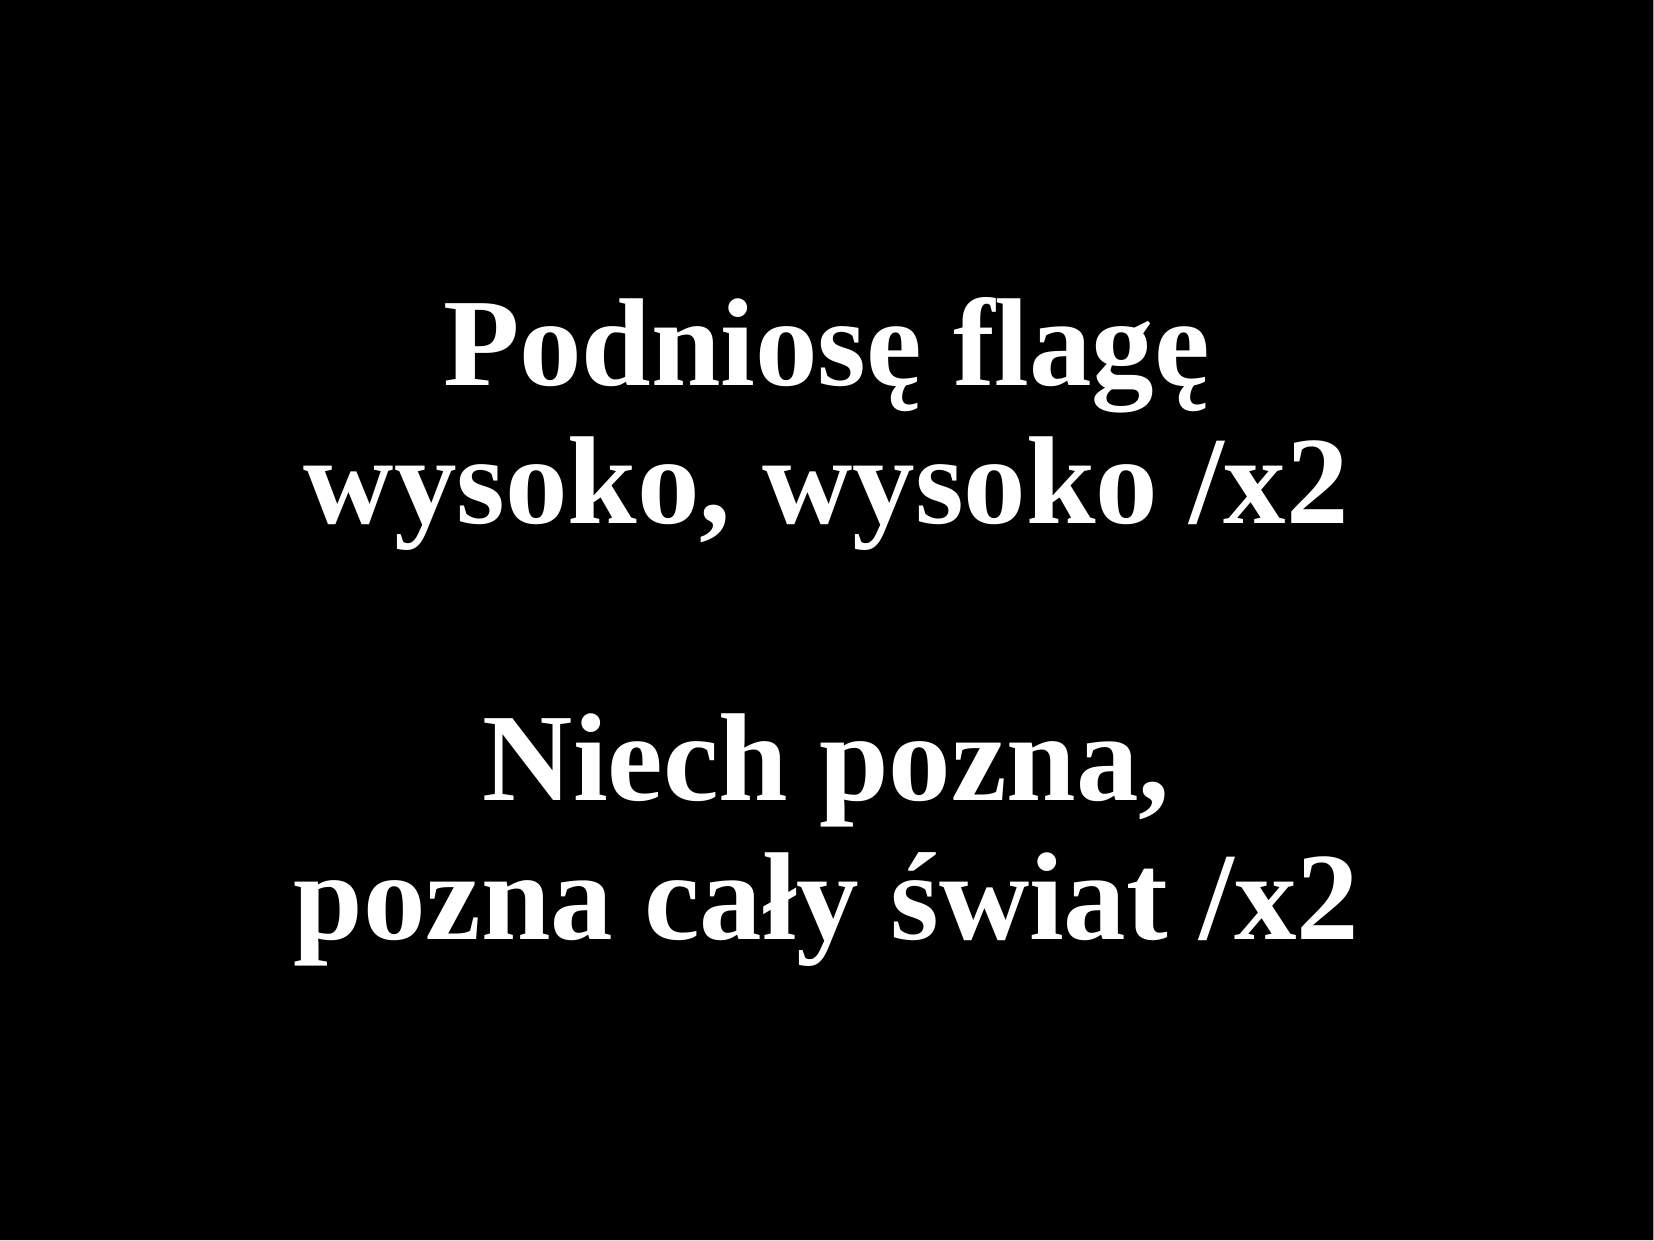

# Podniosę flagę wysoko, wysoko /x2 Niech pozna, pozna cały świat /x2